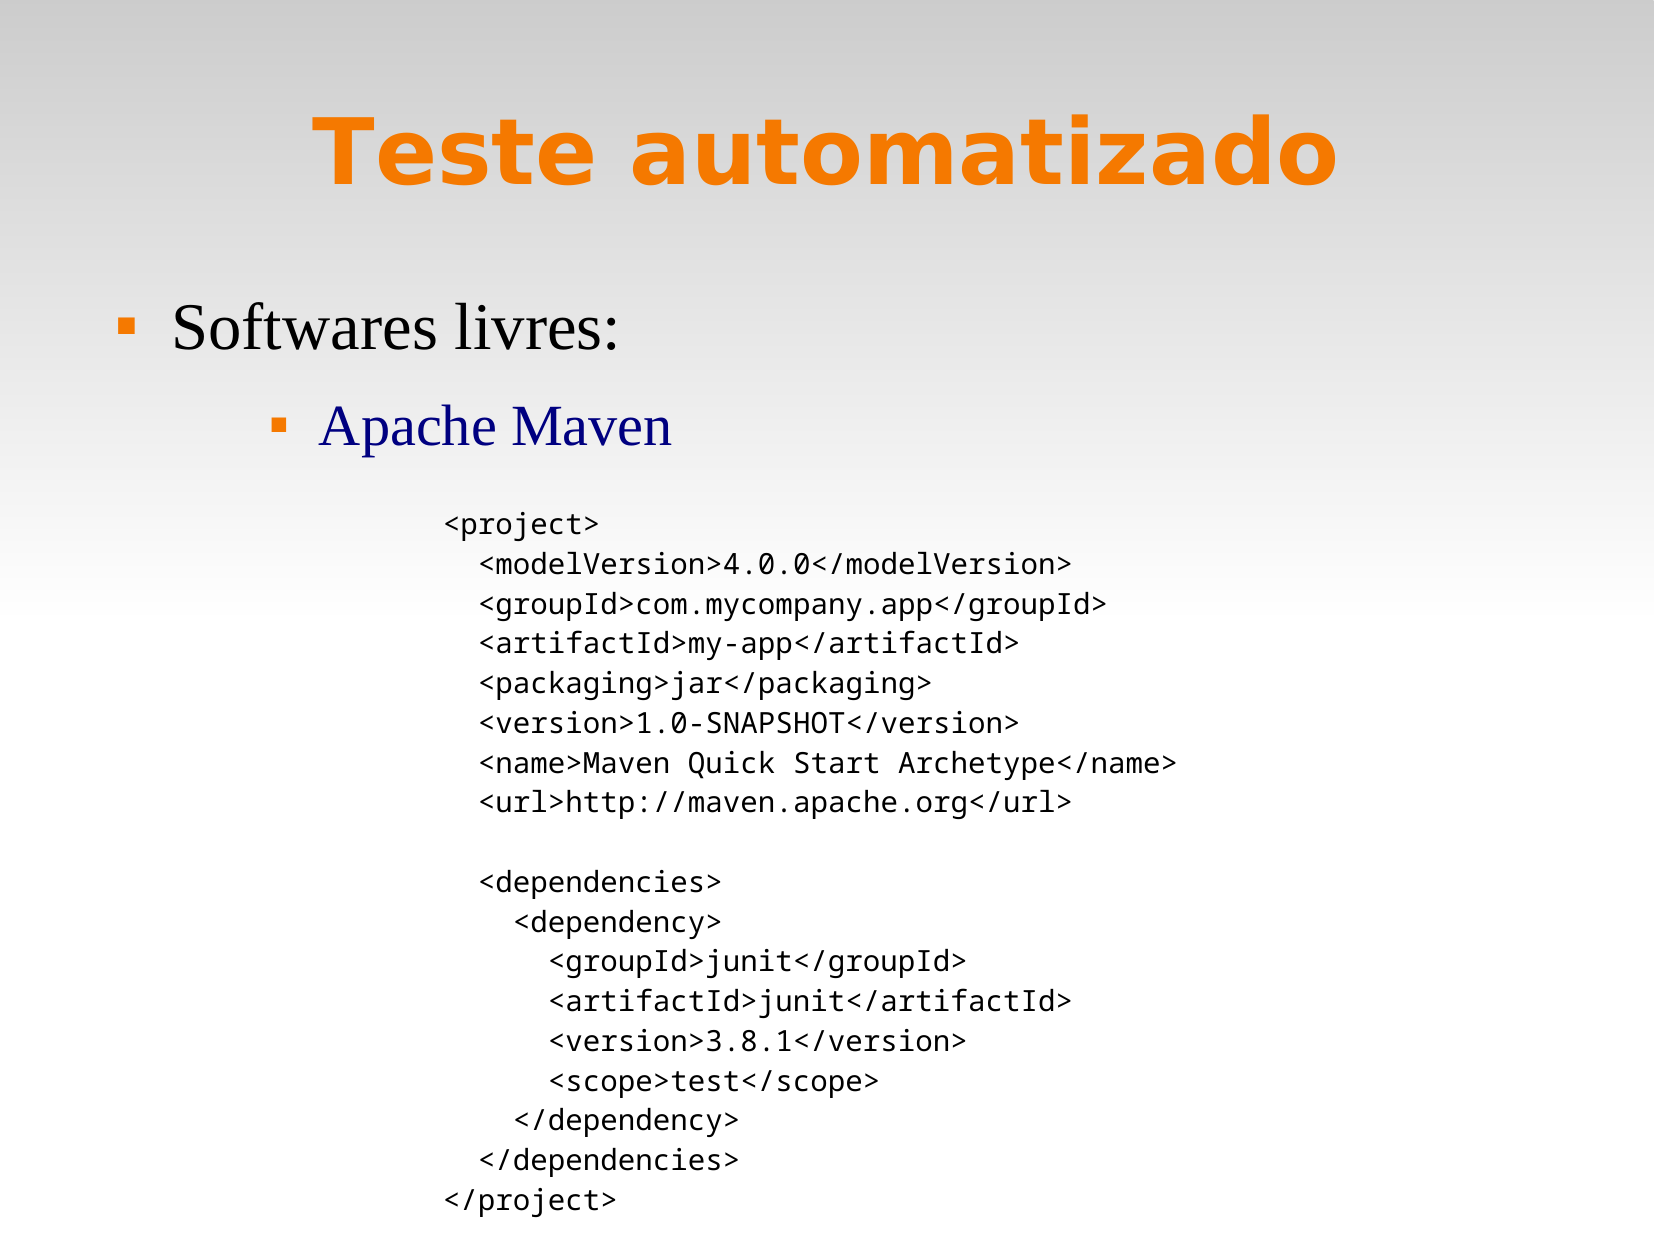

# Teste automatizado
Softwares livres:
Apache Maven
<project>
 <modelVersion>4.0.0</modelVersion>
 <groupId>com.mycompany.app</groupId>
 <artifactId>my-app</artifactId>
 <packaging>jar</packaging>
 <version>1.0-SNAPSHOT</version>
 <name>Maven Quick Start Archetype</name>
 <url>http://maven.apache.org</url>
 <dependencies>
 <dependency>
 <groupId>junit</groupId>
 <artifactId>junit</artifactId>
 <version>3.8.1</version>
 <scope>test</scope>
 </dependency>
 </dependencies>
</project>